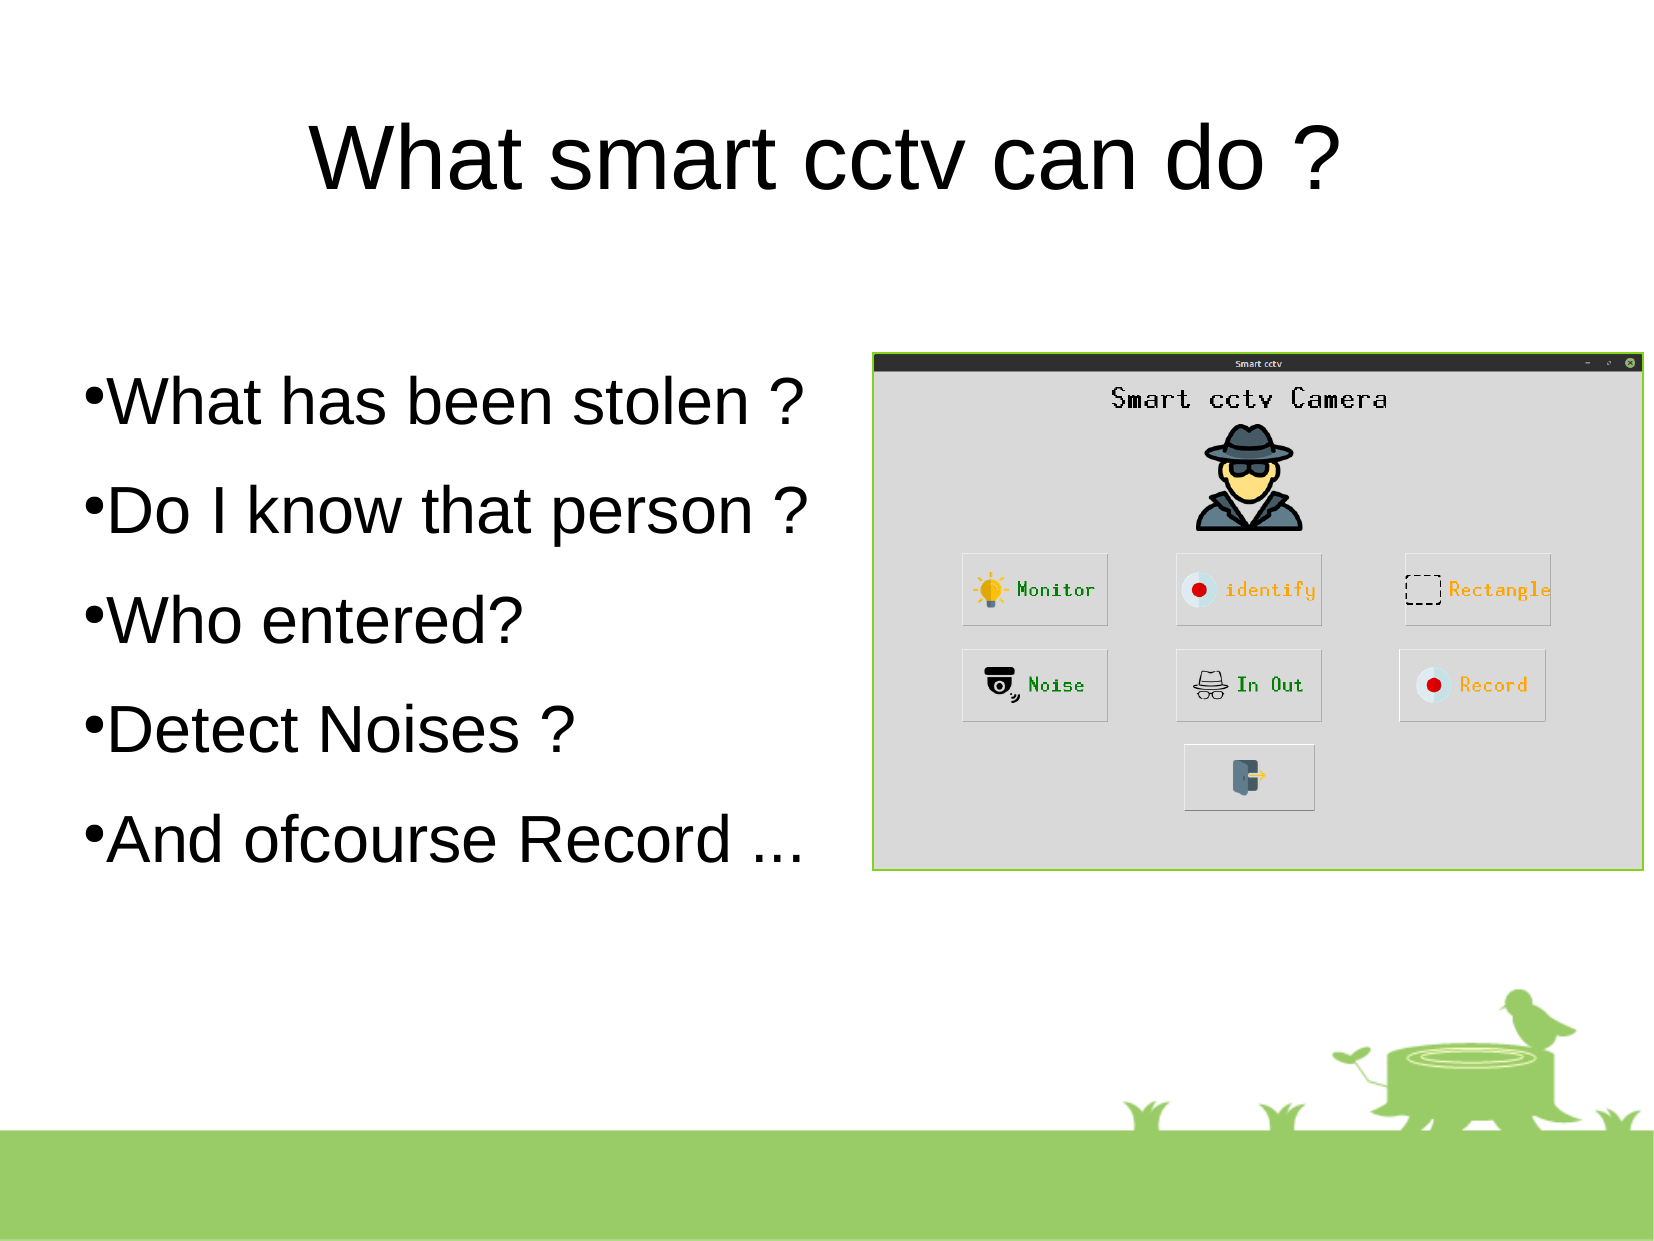

# What smart cctv can do ?
What has been stolen ?
Do I know that person ?
Who entered?
Detect Noises ?
And ofcourse Record ...